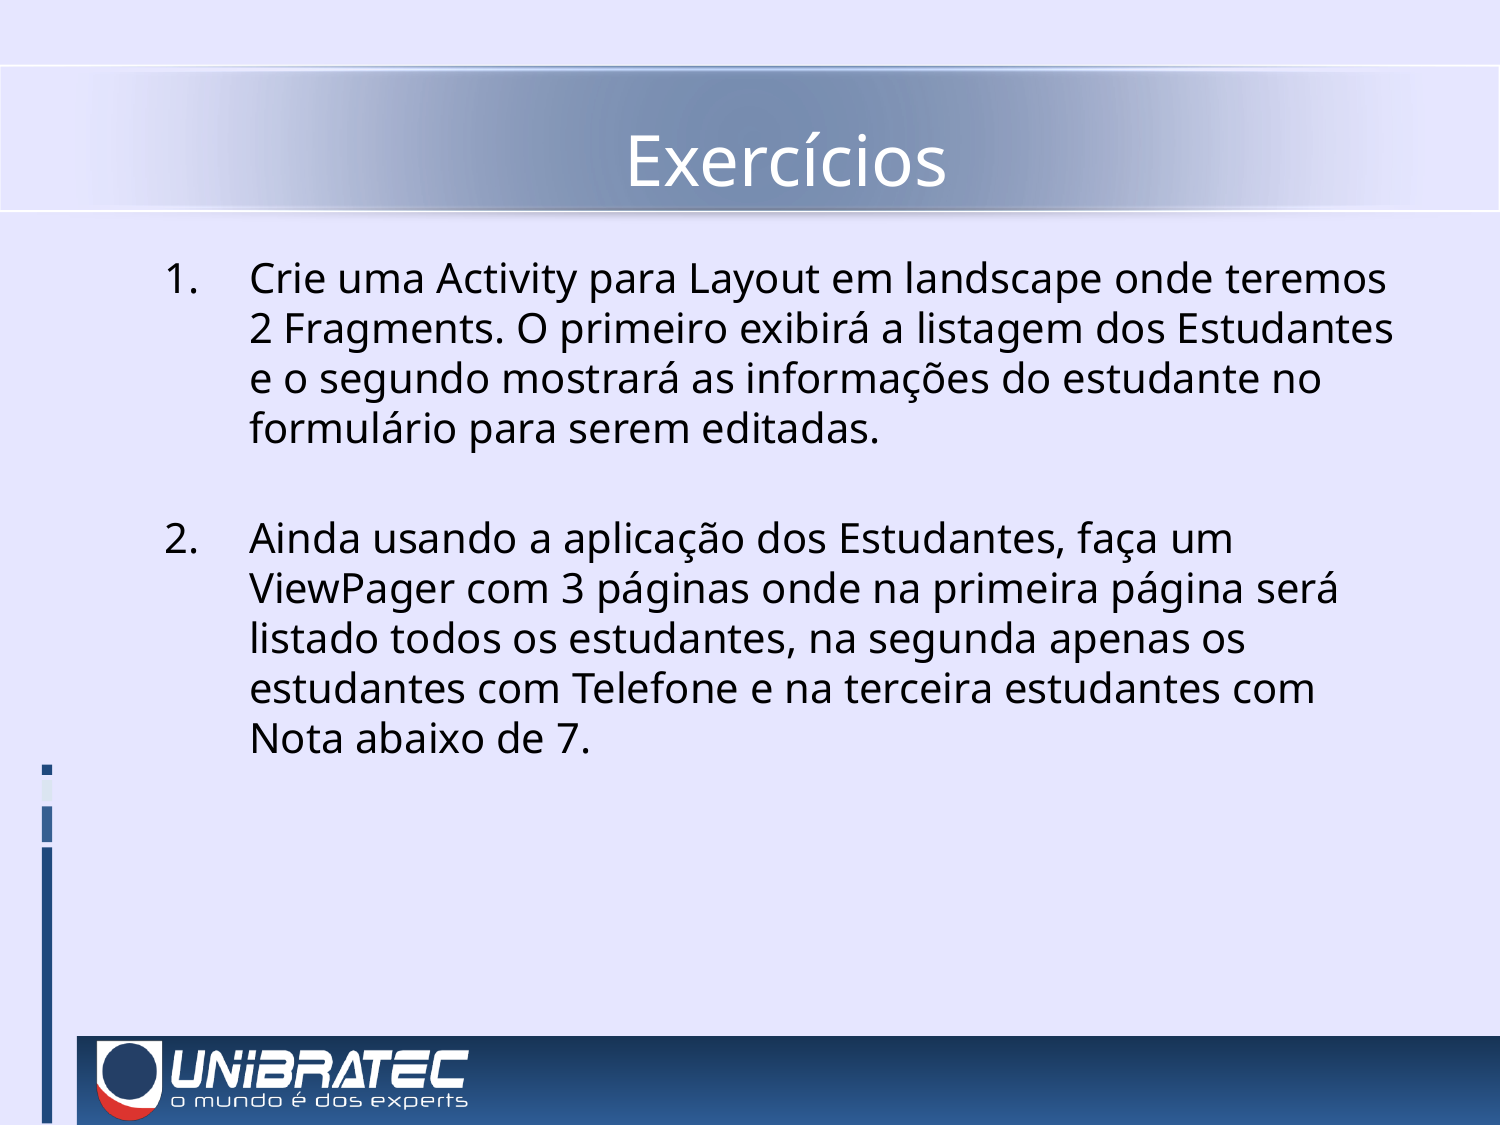

# Exercícios
Crie uma Activity para Layout em landscape onde teremos 2 Fragments. O primeiro exibirá a listagem dos Estudantes e o segundo mostrará as informações do estudante no formulário para serem editadas.
Ainda usando a aplicação dos Estudantes, faça um ViewPager com 3 páginas onde na primeira página será listado todos os estudantes, na segunda apenas os estudantes com Telefone e na terceira estudantes com Nota abaixo de 7.